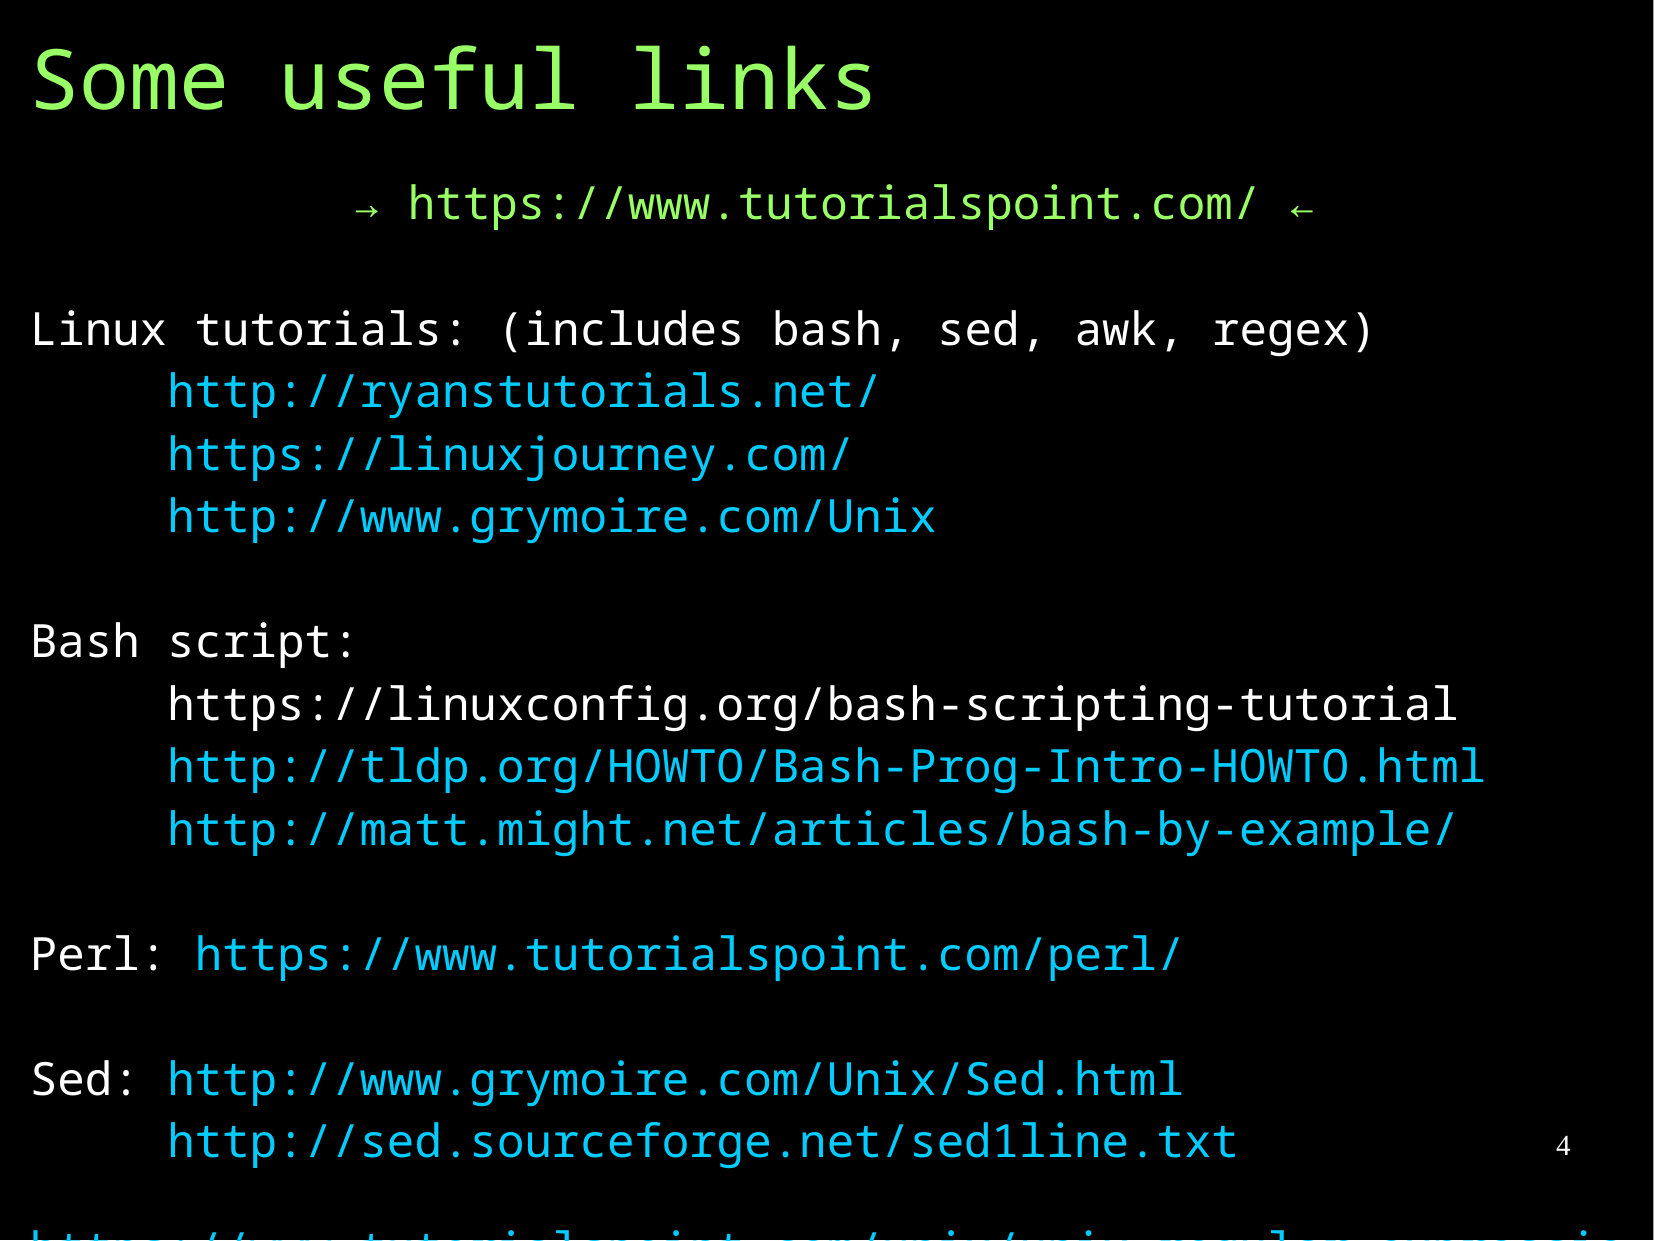

Some useful links
→ https://www.tutorialspoint.com/ ←
Linux tutorials: (includes bash, sed, awk, regex)
 http://ryanstutorials.net/
 https://linuxjourney.com/
 http://www.grymoire.com/Unix
Bash script:
 https://linuxconfig.org/bash-scripting-tutorial
 http://tldp.org/HOWTO/Bash-Prog-Intro-HOWTO.html
 http://matt.might.net/articles/bash-by-example/
Perl: https://www.tutorialspoint.com/perl/
Sed: http://www.grymoire.com/Unix/Sed.html
 http://sed.sourceforge.net/sed1line.txt
 https://www.tutorialspoint.com/unix/unix-regular-expressions.htm
Awk: https://likegeeks.com/awk-command/
Regular expressions (regex): https://regexone.com/
 https://regex101.com/
https://medium.com/factory-mind/regex-tutorial-a-simple-cheatsheet-by-examples-649dc1c3f285